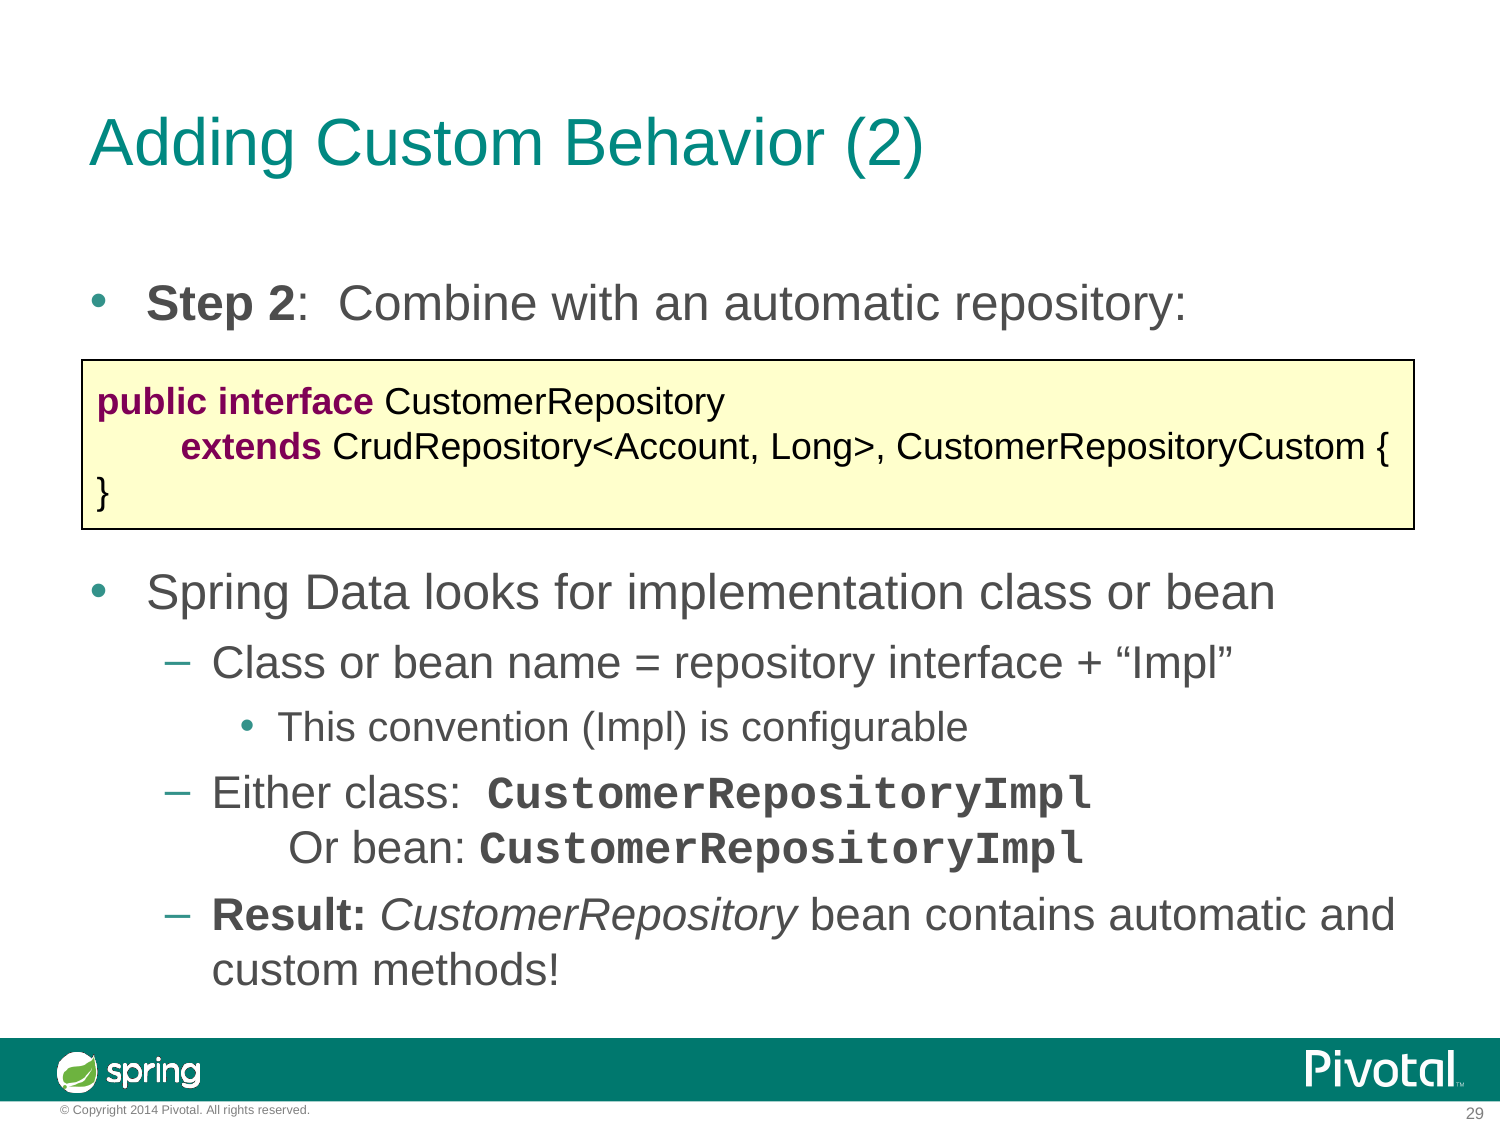

# Adding Custom Behavior (2)
Step 2: Combine with an automatic repository:
Spring Data looks for implementation class or bean
Class or bean name = repository interface + “Impl”
This convention (Impl) is configurable
Either class: CustomerRepositoryImpl
 Or bean: CustomerRepositoryImpl
Result: CustomerRepository bean contains automatic and custom methods!
public interface CustomerRepository
 extends CrudRepository<Account, Long>, CustomerRepositoryCustom {
}